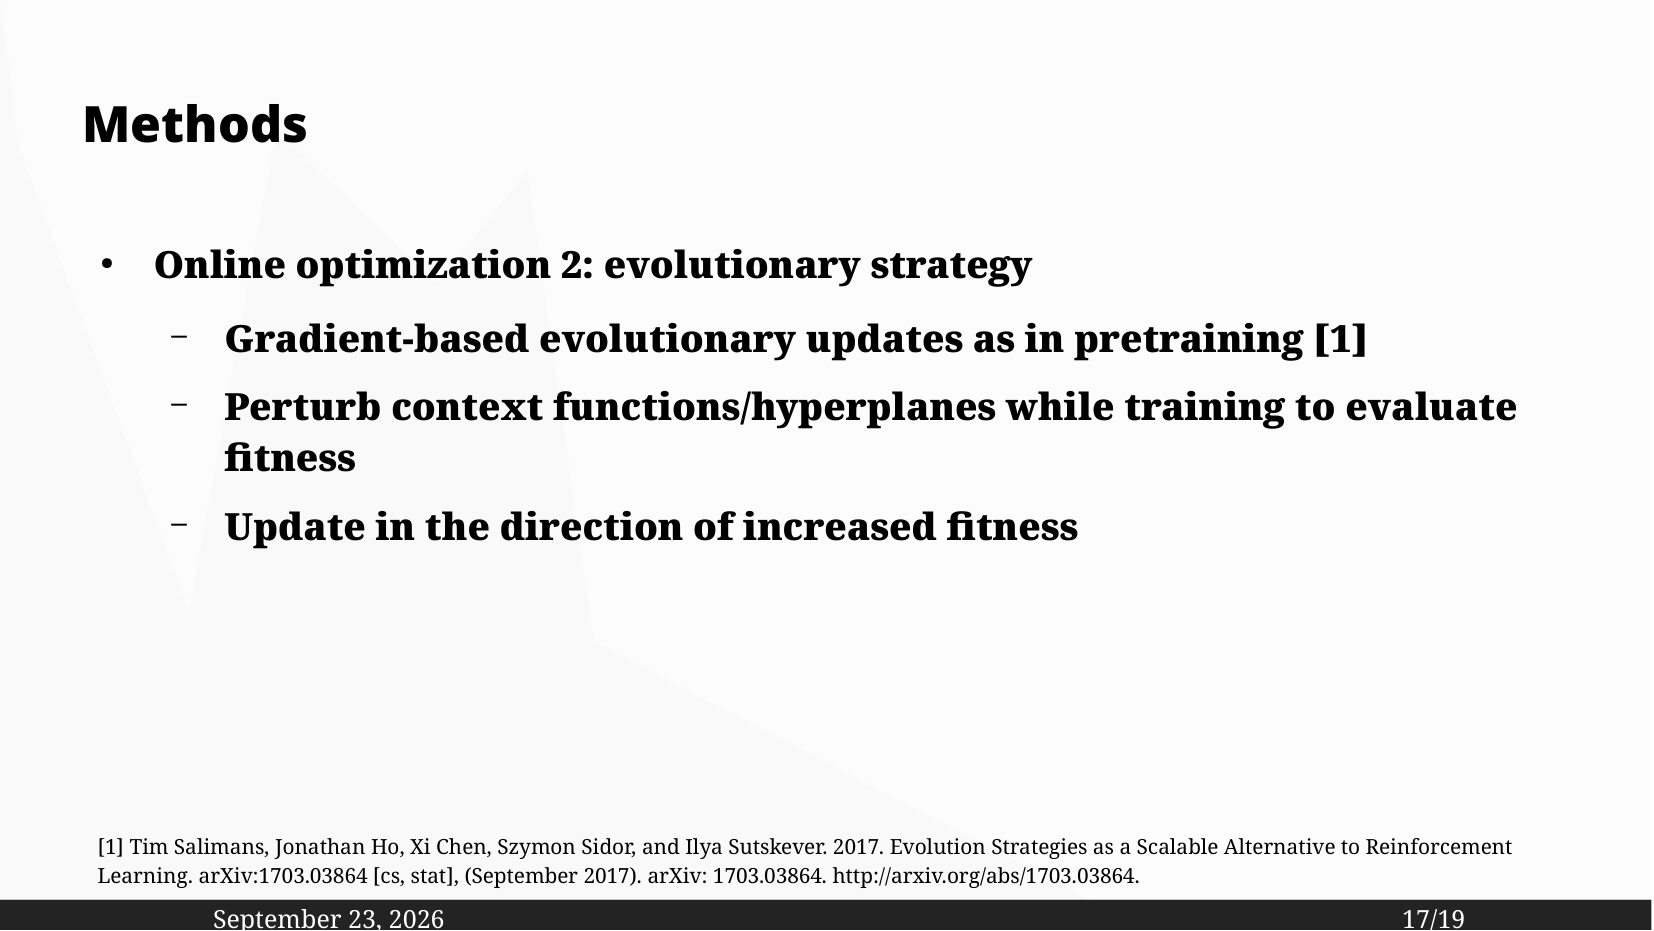

# Methods
Online optimization 2: evolutionary strategy
Gradient-based evolutionary updates as in pretraining [1]
Perturb context functions/hyperplanes while training to evaluate fitness
Update in the direction of increased fitness
[1] Tim Salimans, Jonathan Ho, Xi Chen, Szymon Sidor, and Ilya Sutskever. 2017. Evolution Strategies as a Scalable Alternative to Reinforcement Learning. arXiv:1703.03864 [cs, stat], (September 2017). arXiv: 1703.03864. http://arxiv.org/abs/1703.03864.